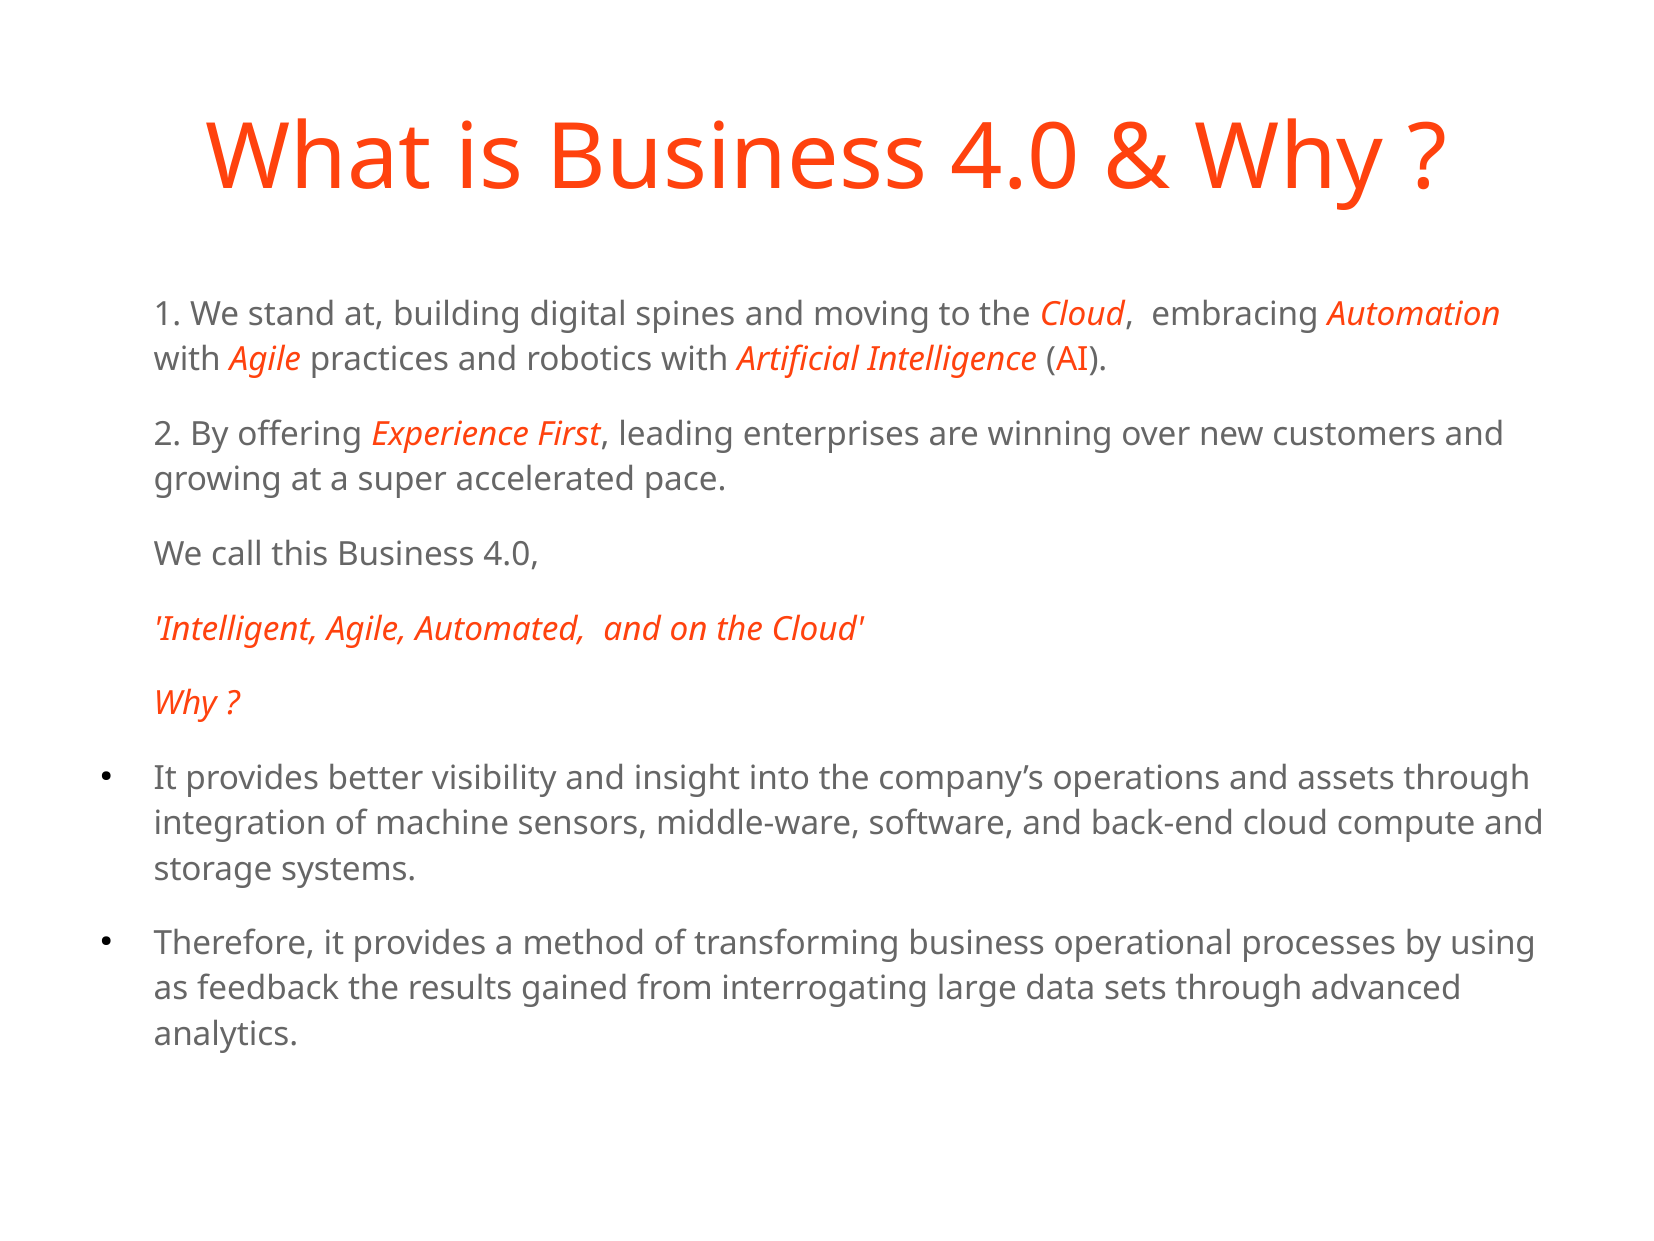

# What is Business 4.0 & Why ?
1. We stand at, building digital spines and moving to the Cloud, embracing Automation with Agile practices and robotics with Artificial Intelligence (AI).
2. By offering Experience First, leading enterprises are winning over new customers and growing at a super accelerated pace.
We call this Business 4.0,
'Intelligent, Agile, Automated, and on the Cloud'
Why ?
It provides better visibility and insight into the company’s operations and assets through integration of machine sensors, middle-ware, software, and back-end cloud compute and storage systems.
Therefore, it provides a method of transforming business operational processes by using as feedback the results gained from interrogating large data sets through advanced analytics.